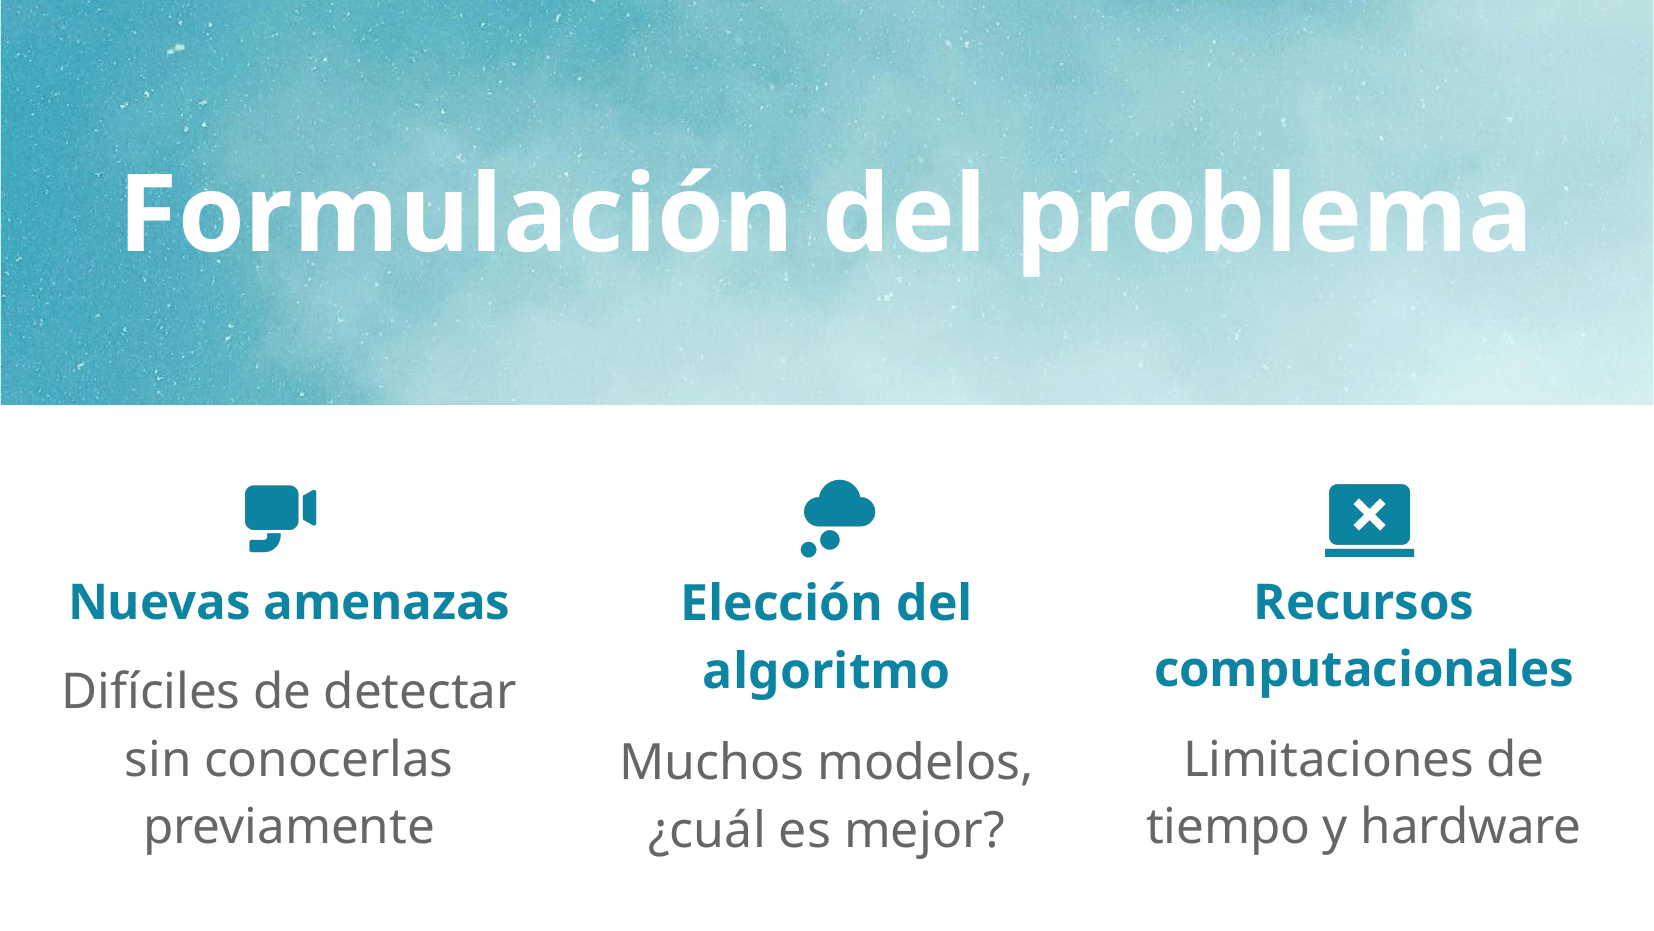

Formulación del problema
# Nuevas amenazas
Difíciles de detectar sin conocerlas previamente
Elección del algoritmo
Muchos modelos, ¿cuál es mejor?
Recursos computacionales
Limitaciones de tiempo y hardware